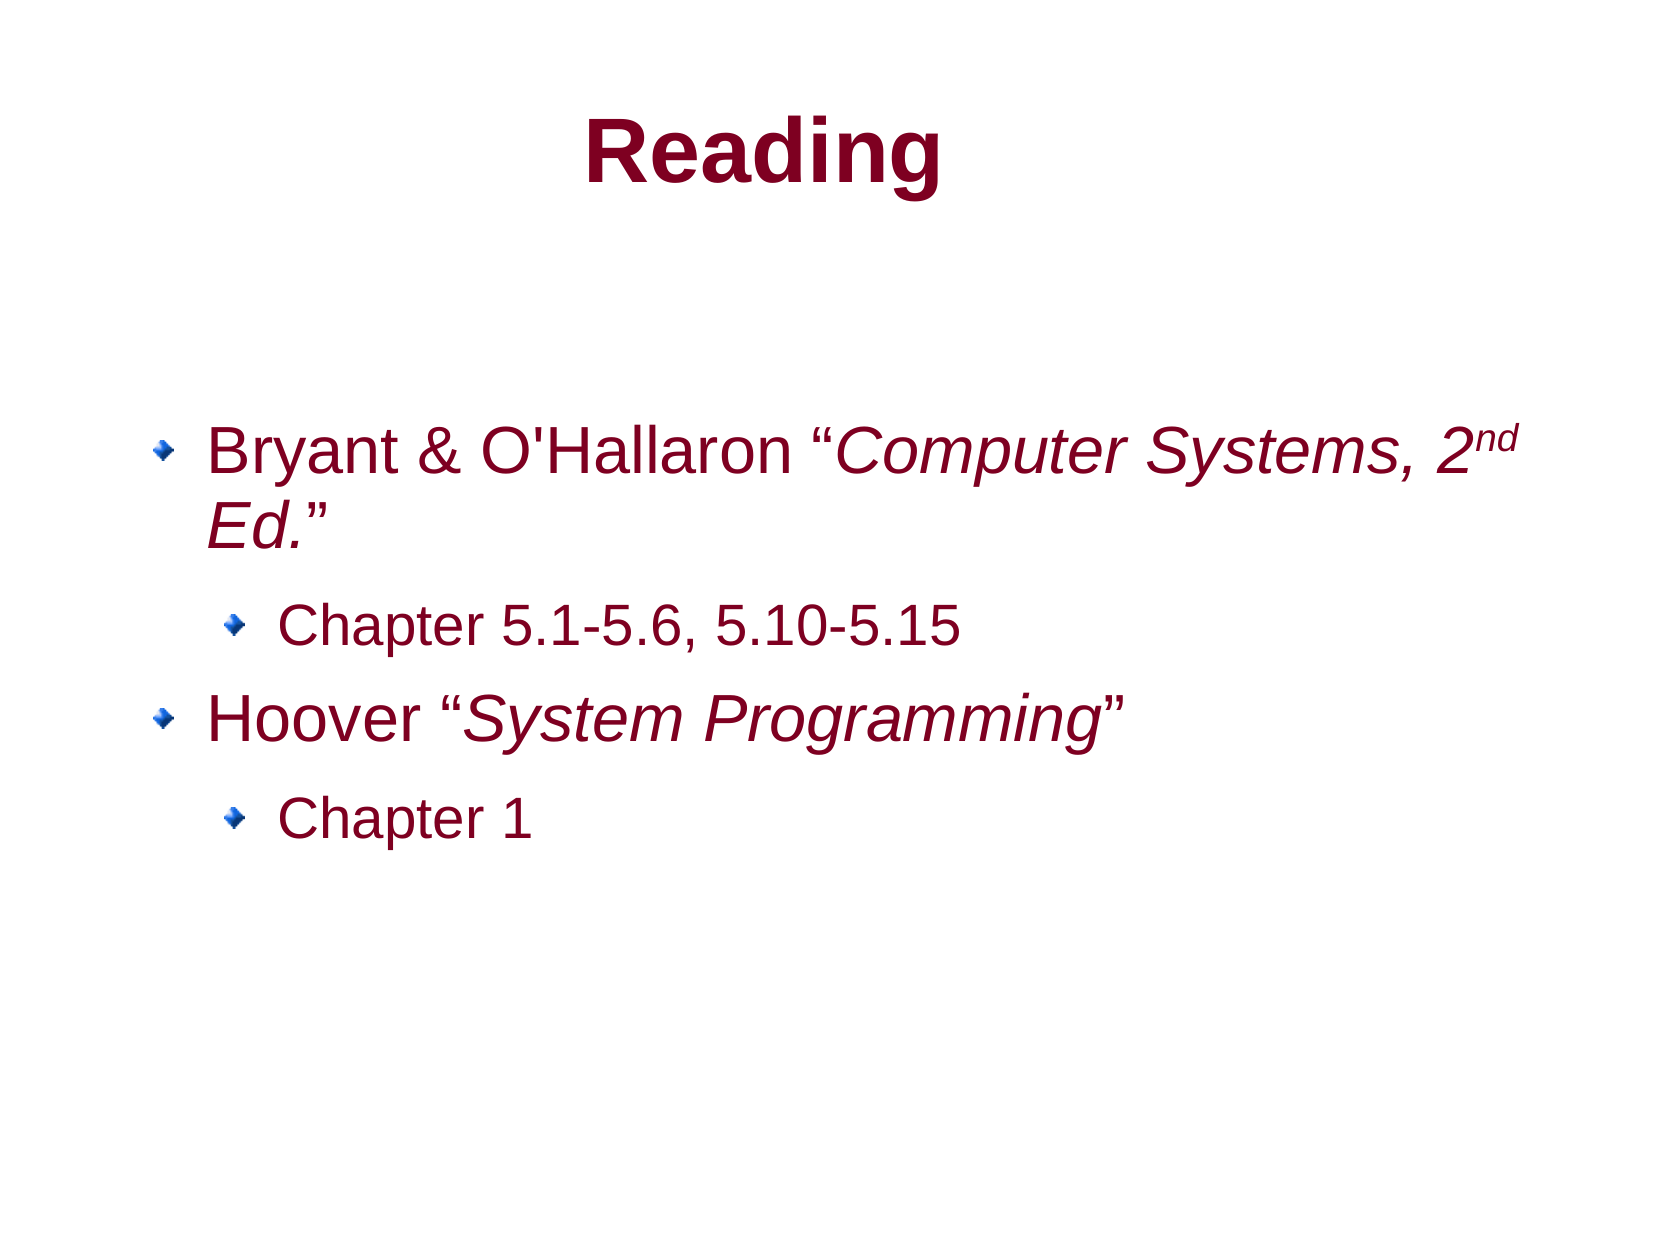

# Reading
Bryant & O'Hallaron “Computer Systems, 2nd Ed.”
Chapter 5.1-5.6, 5.10-5.15
Hoover “System Programming”
Chapter 1